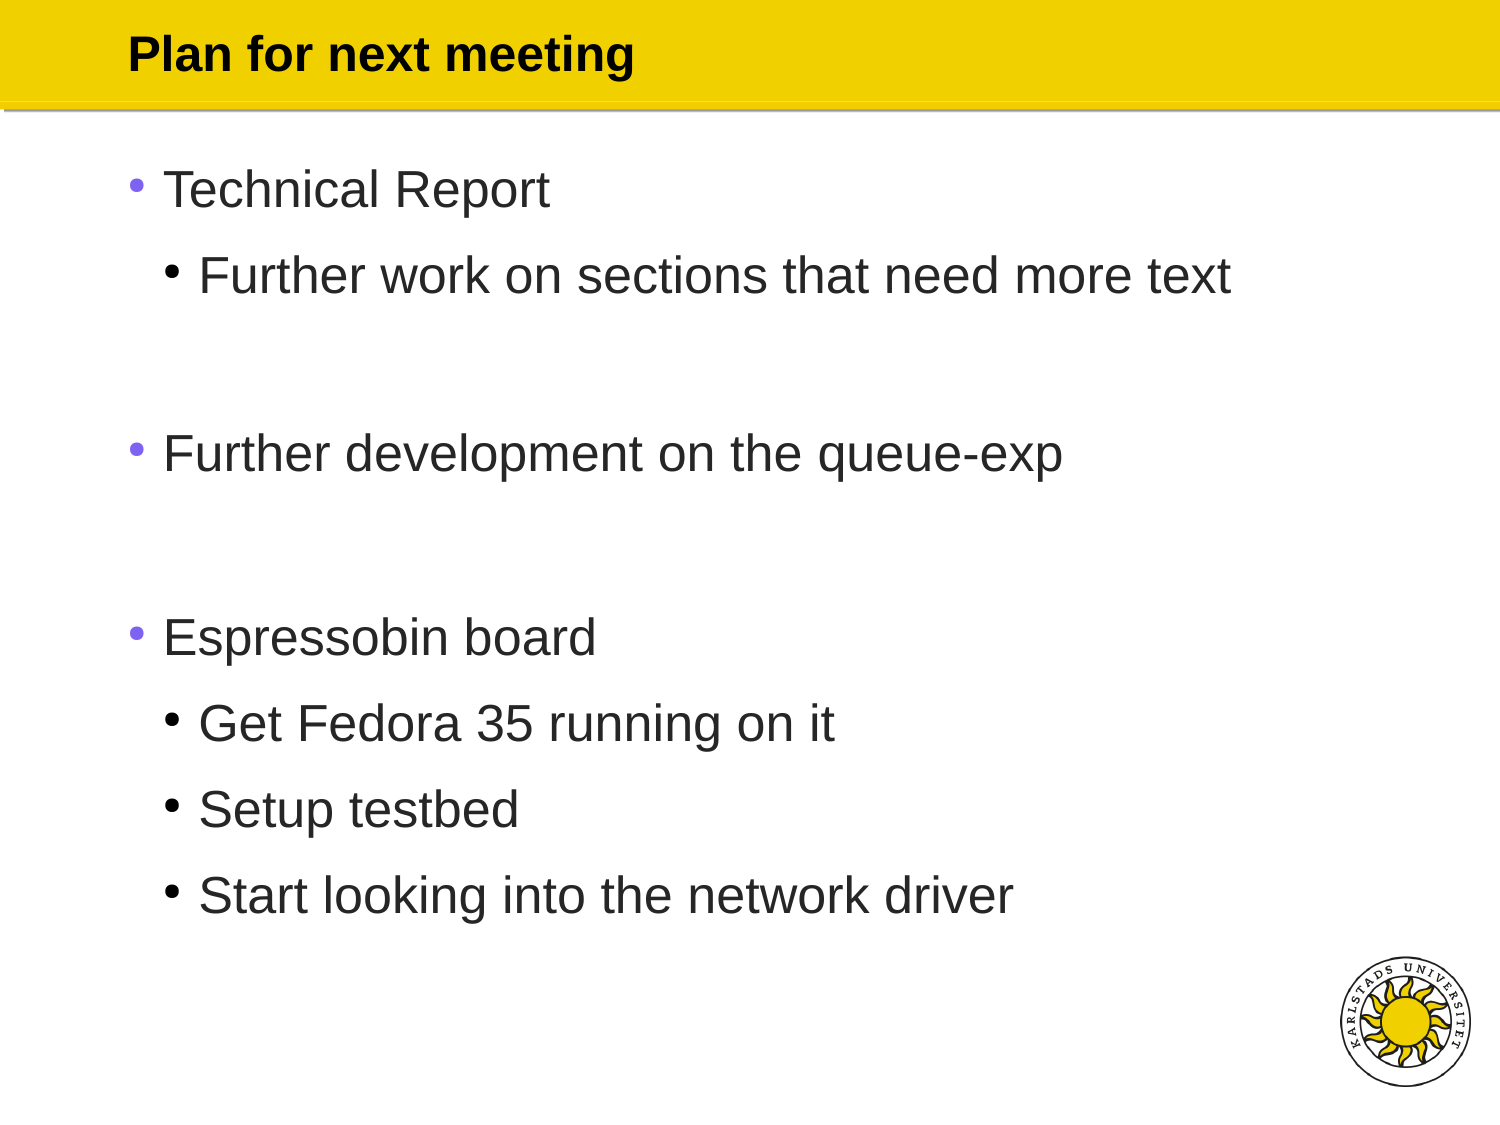

# Plan for next meeting
Technical Report
Further work on sections that need more text
Further development on the queue-exp
Espressobin board
Get Fedora 35 running on it
Setup testbed
Start looking into the network driver